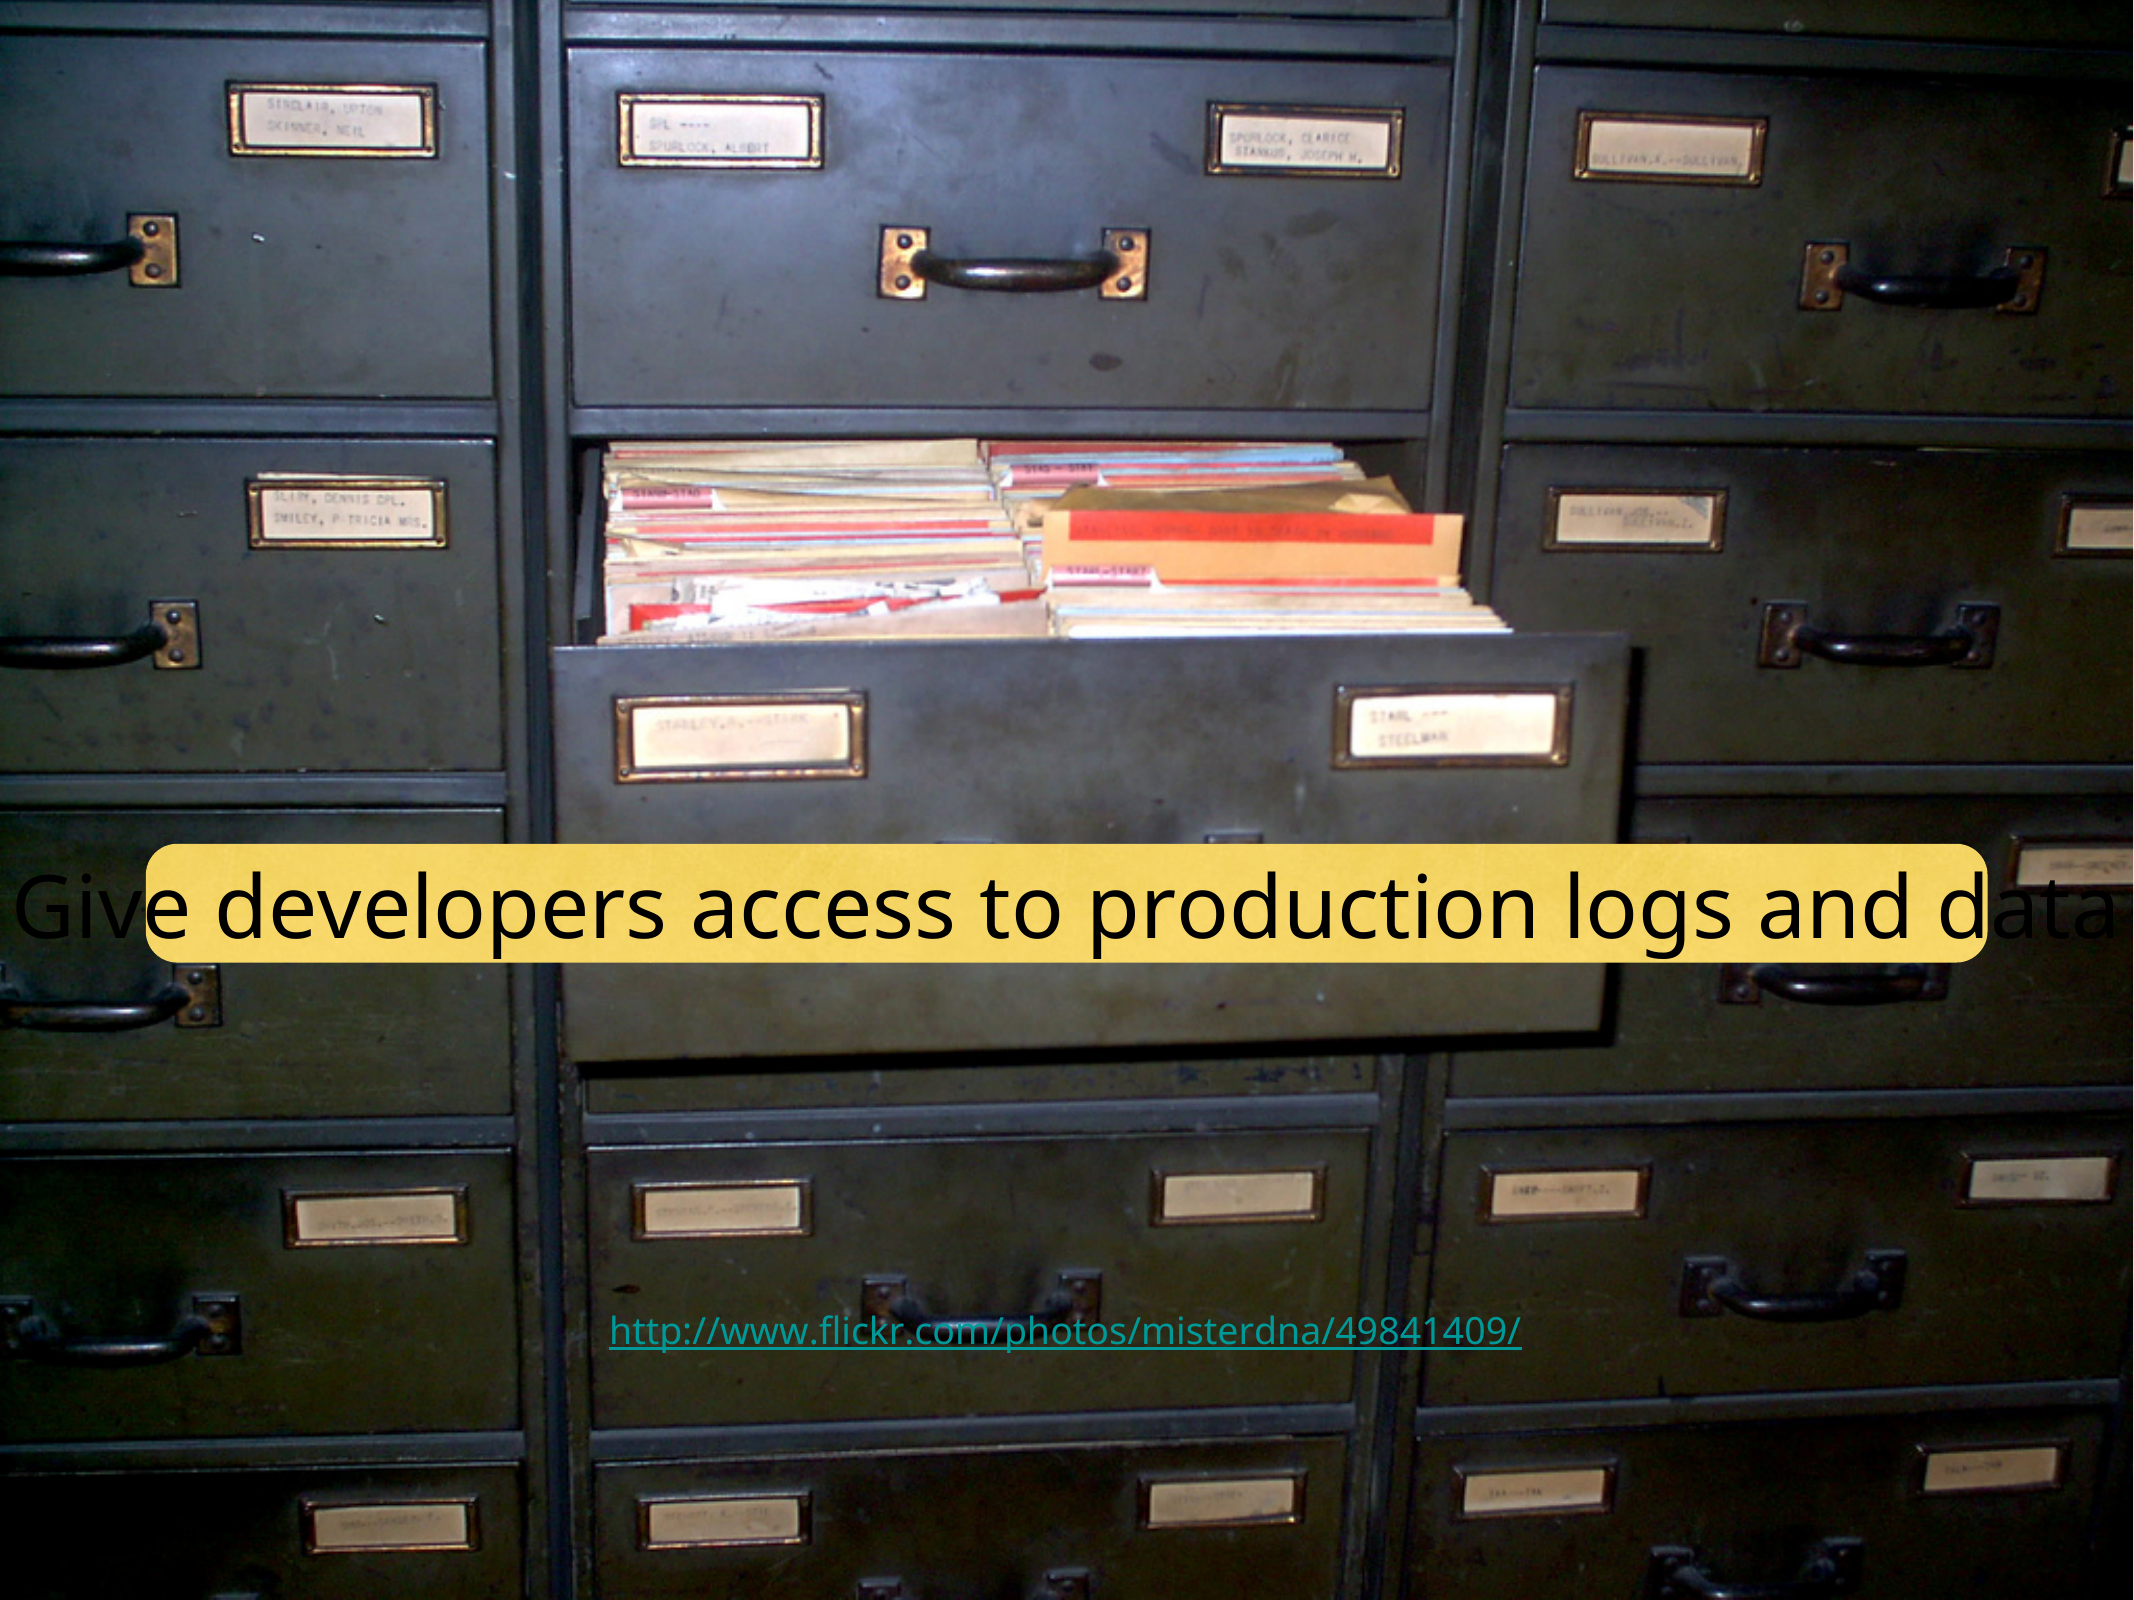

Give developers access to production logs and data
http://www.flickr.com/photos/misterdna/49841409/